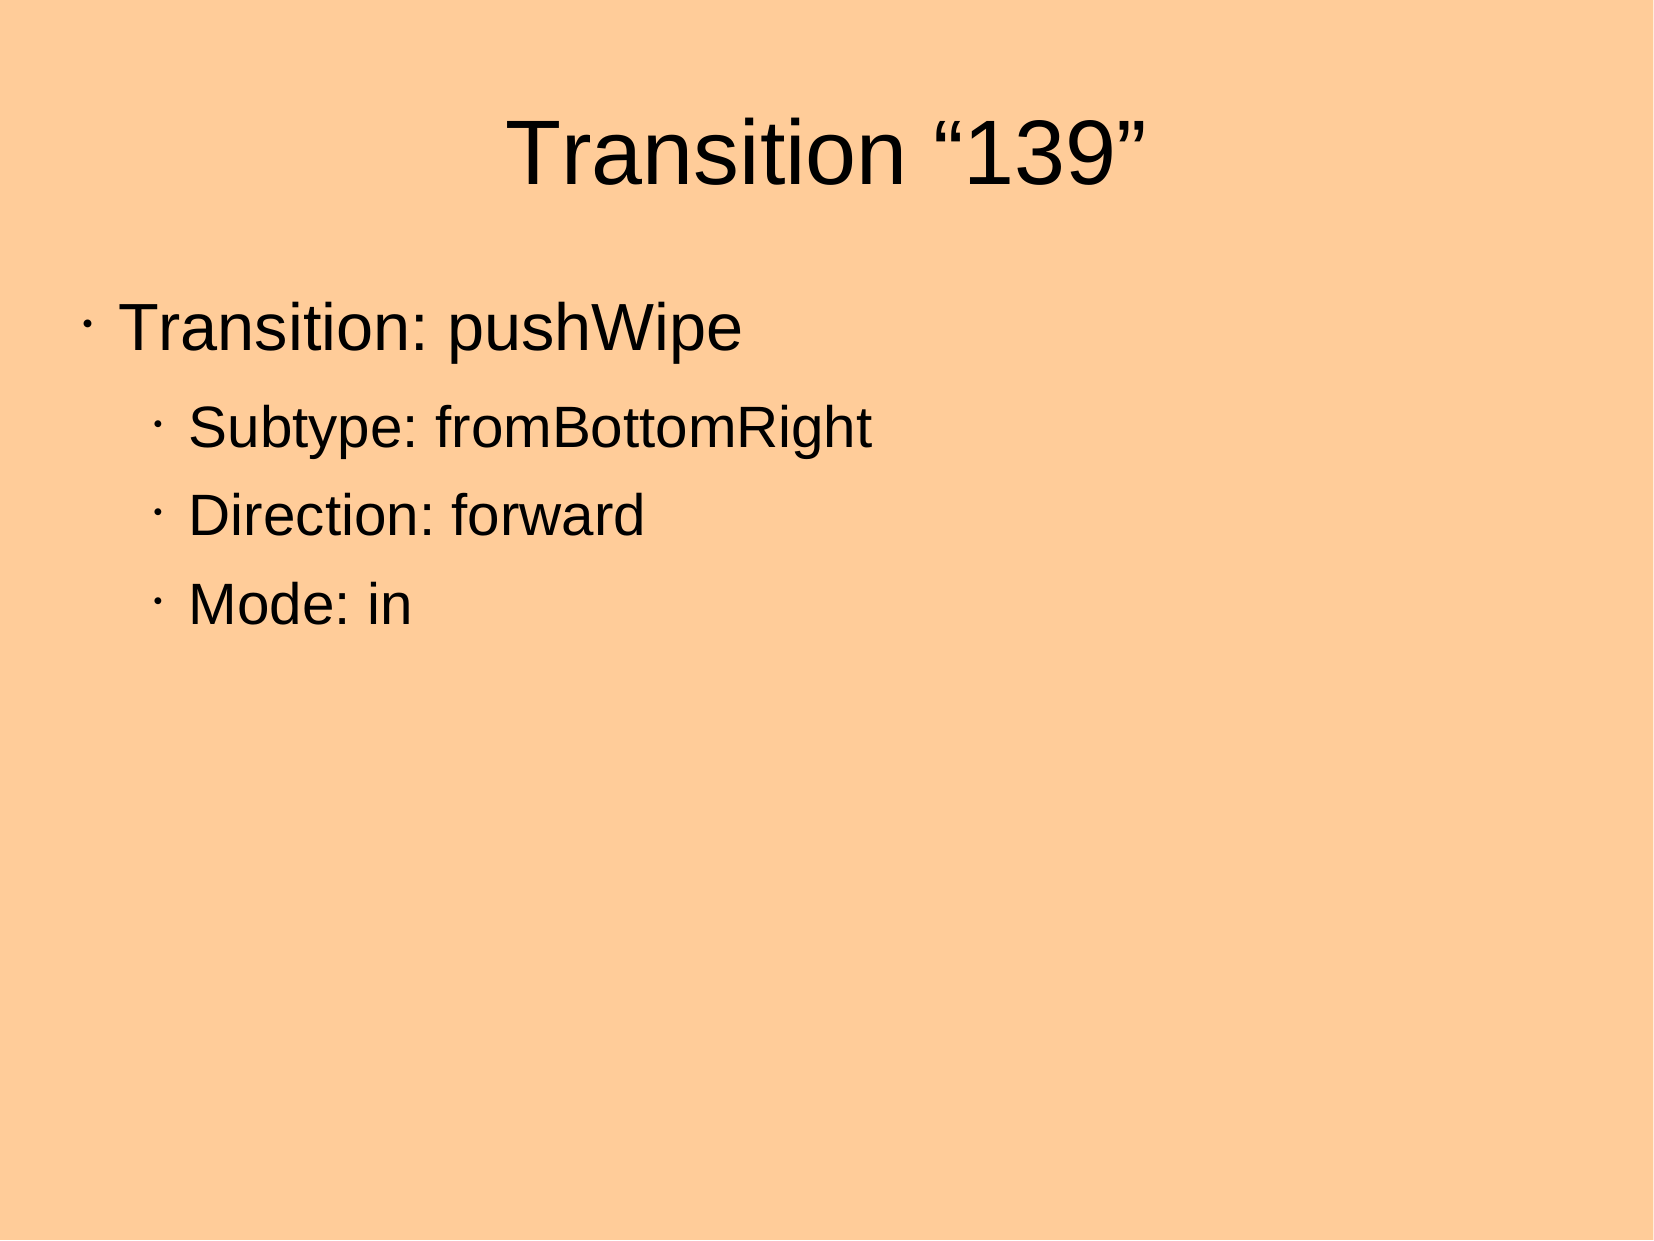

# Transition “139”
Transition: pushWipe
Subtype: fromBottomRight
Direction: forward
Mode: in